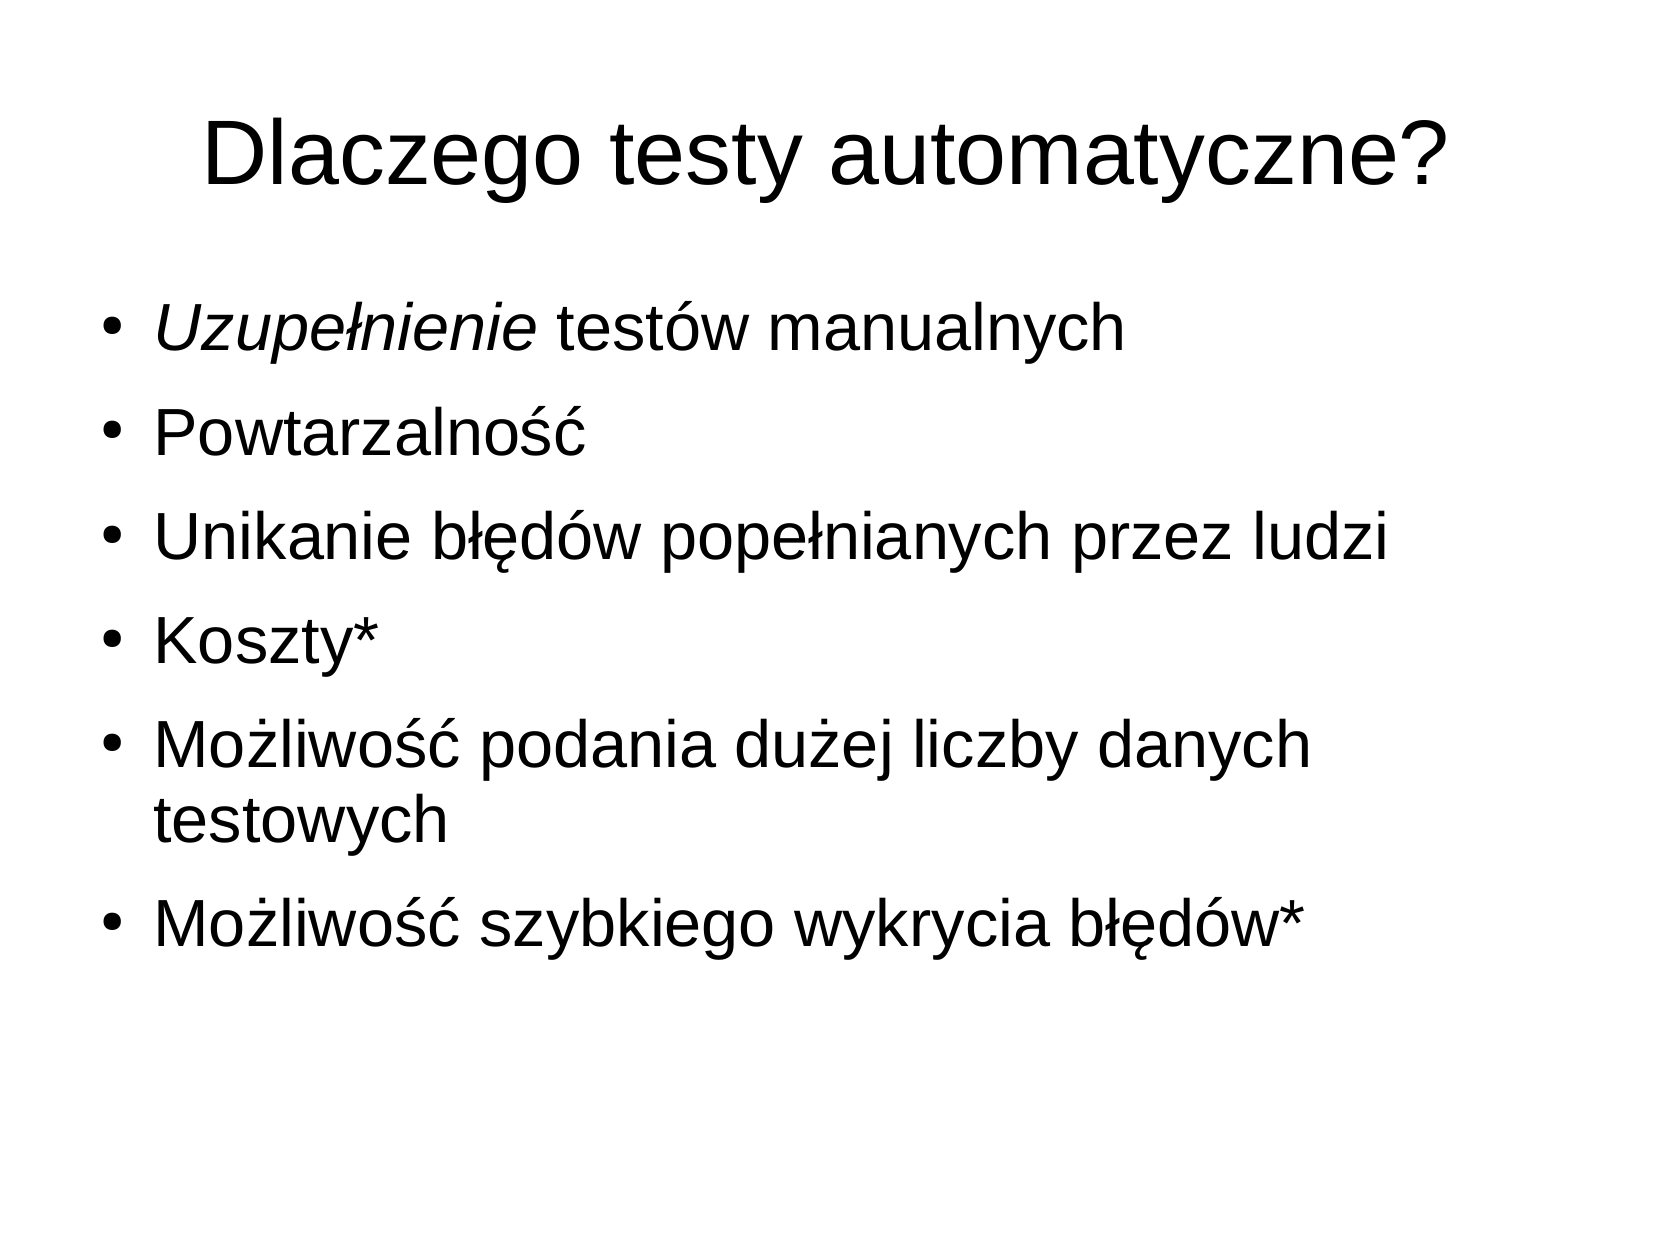

# Dlaczego testy automatyczne?
Uzupełnienie testów manualnych
Powtarzalność
Unikanie błędów popełnianych przez ludzi
Koszty*
Możliwość podania dużej liczby danych testowych
Możliwość szybkiego wykrycia błędów*